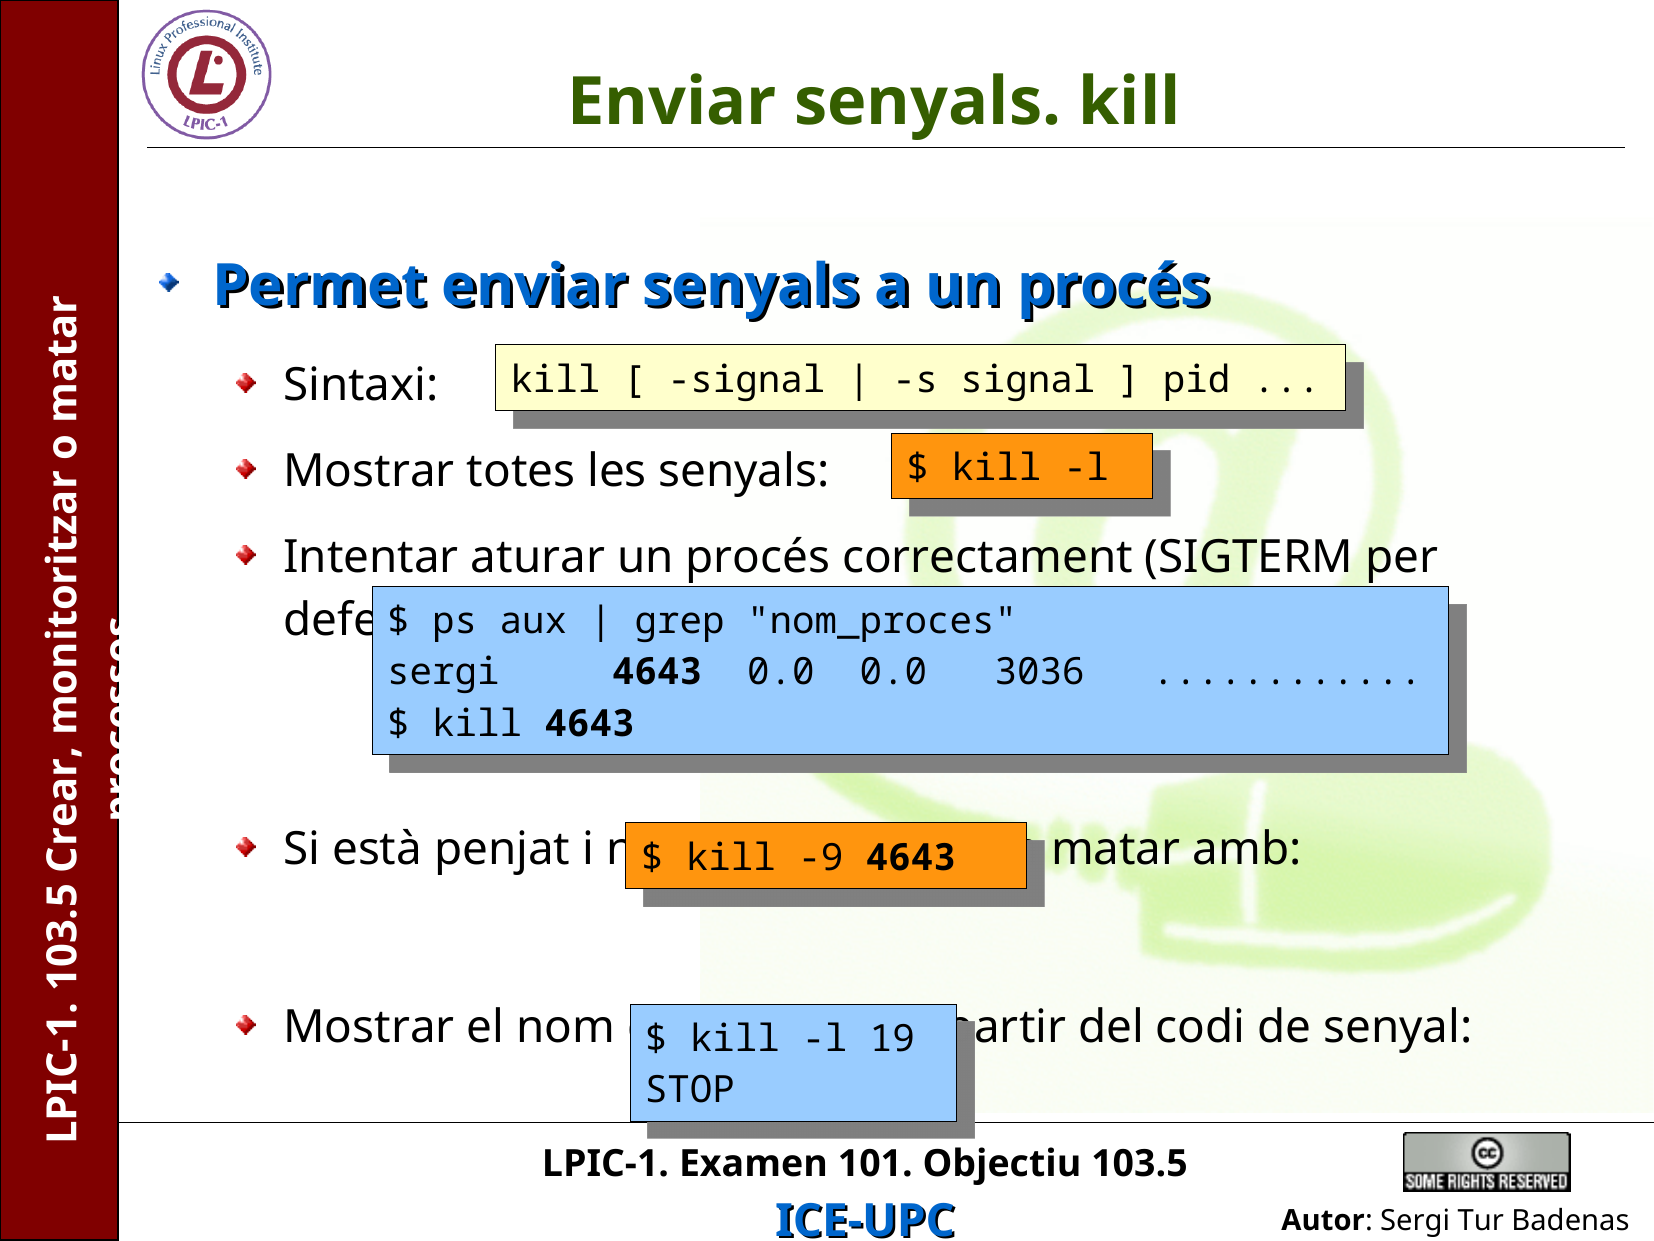

# Enviar senyals. kill
Permet enviar senyals a un procés
Sintaxi:
Mostrar totes les senyals:
Intentar aturar un procés correctament (SIGTERM per defecte):
Si està penjat i no respon el podem matar amb:
Mostrar el nom d'una senyal a partir del codi de senyal:
kill [ -signal | -s signal ] pid ...
$ kill -l
$ ps aux | grep "nom_proces"
sergi 4643 0.0 0.0 3036 ............
$ kill 4643
$ kill -9 4643
$ kill -l 19
STOP